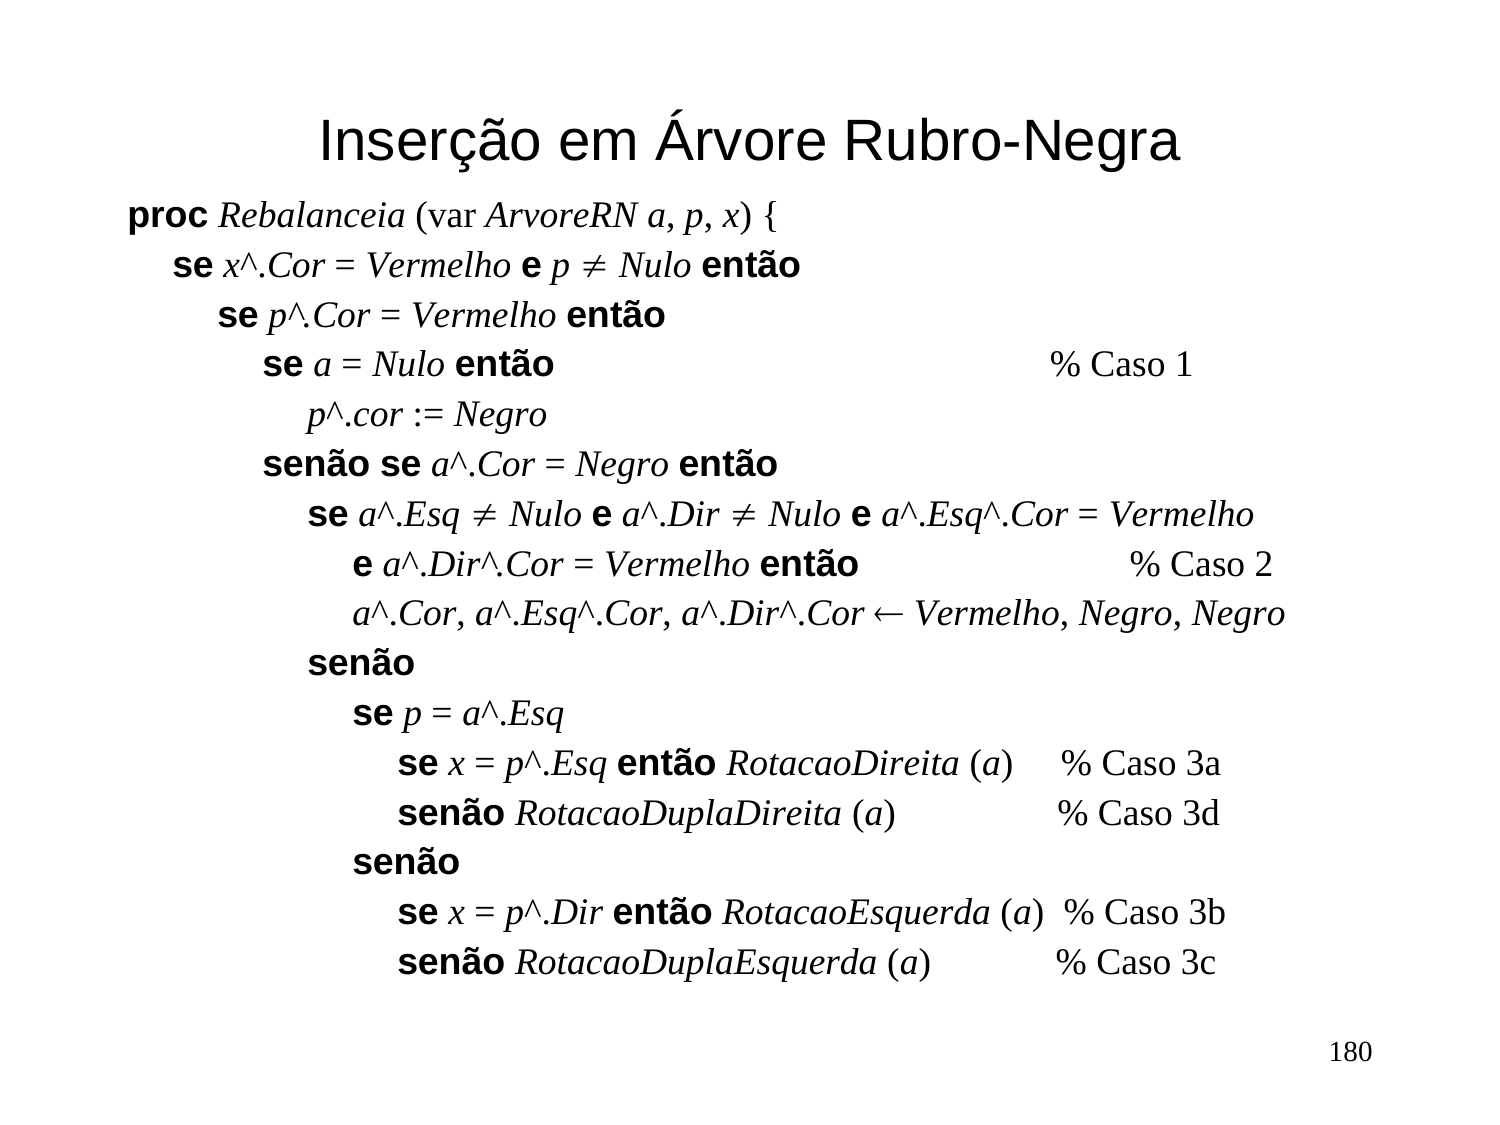

# Inserção em Árvore Rubro-Negra
proc Rebalanceia (var ArvoreRN a, p, x) {
 se x^.Cor = Vermelho e p  Nulo então
 se p^.Cor = Vermelho então
 se a = Nulo então % Caso 1
 p^.cor := Negro
 senão se a^.Cor = Negro então
 se a^.Esq  Nulo e a^.Dir  Nulo e a^.Esq^.Cor = Vermelho
 e a^.Dir^.Cor = Vermelho então % Caso 2
 a^.Cor, a^.Esq^.Cor, a^.Dir^.Cor  Vermelho, Negro, Negro
 senão
 se p = a^.Esq
 se x = p^.Esq então RotacaoDireita (a) % Caso 3a
 senão RotacaoDuplaDireita (a) % Caso 3d
 senão
 se x = p^.Dir então RotacaoEsquerda (a) % Caso 3b
 senão RotacaoDuplaEsquerda (a) 	 % Caso 3c
180